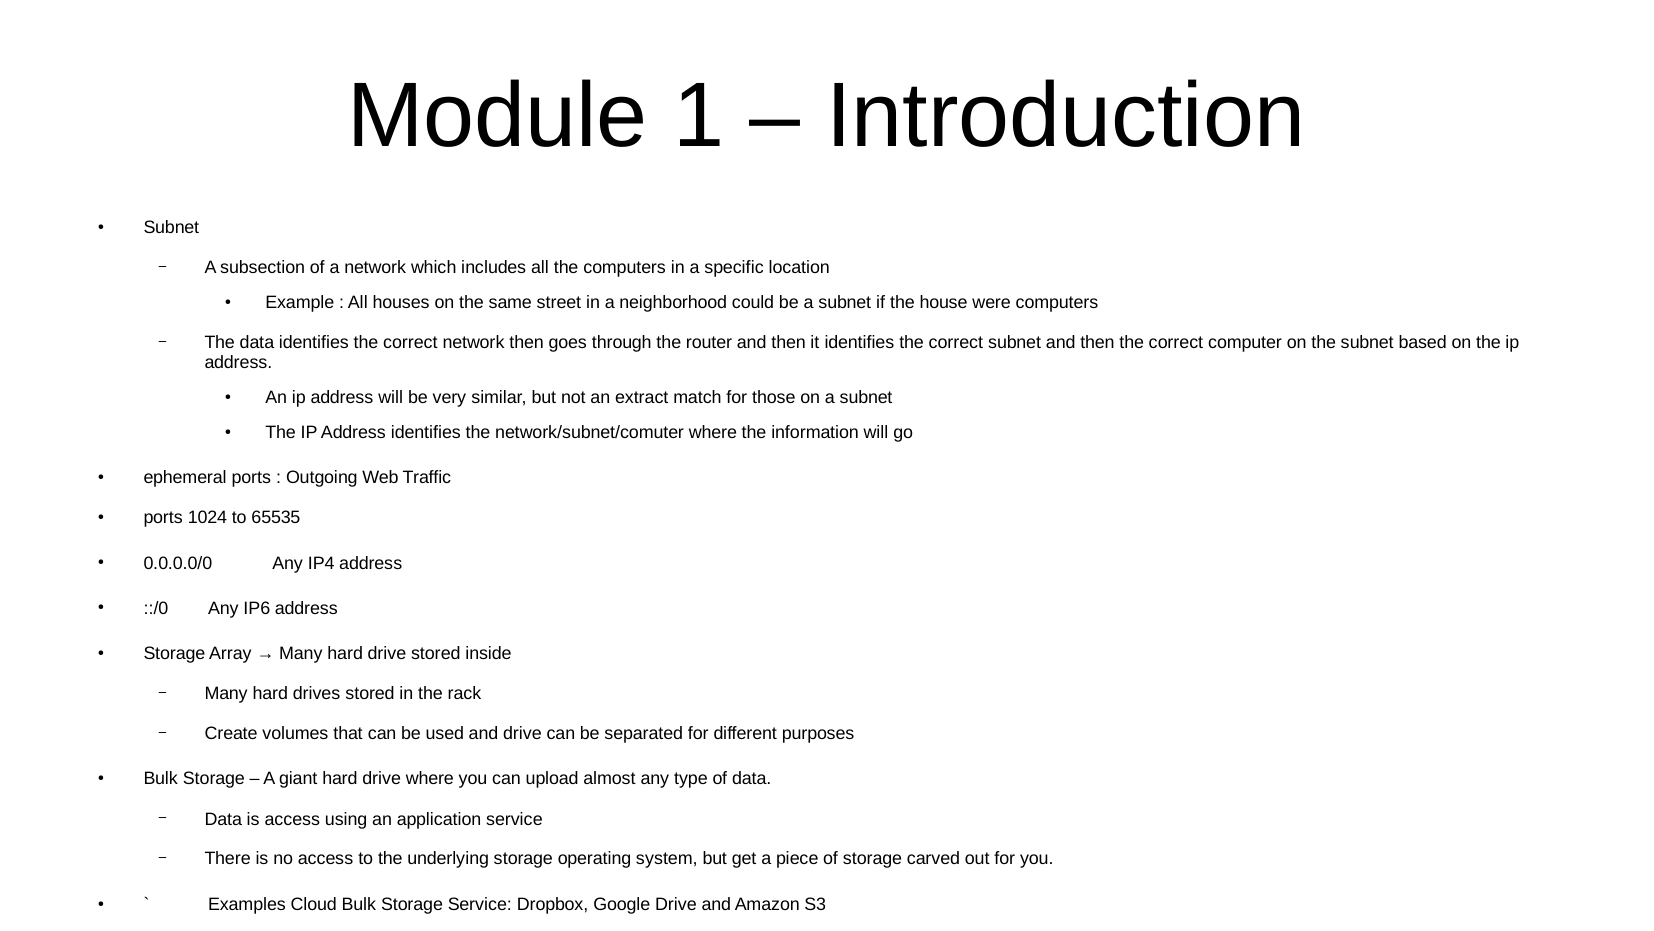

# Module 1 – Introduction
Subnet
A subsection of a network which includes all the computers in a specific location
Example : All houses on the same street in a neighborhood could be a subnet if the house were computers
The data identifies the correct network then goes through the router and then it identifies the correct subnet and then the correct computer on the subnet based on the ip address.
An ip address will be very similar, but not an extract match for those on a subnet
The IP Address identifies the network/subnet/comuter where the information will go
ephemeral ports : Outgoing Web Traffic
ports 1024 to 65535
0.0.0.0/0			Any IP4 address
::/0				Any IP6 address
Storage Array → Many hard drive stored inside
Many hard drives stored in the rack
Create volumes that can be used and drive can be separated for different purposes
Bulk Storage – A giant hard drive where you can upload almost any type of data.
Data is access using an application service
There is no access to the underlying storage operating system, but get a piece of storage carved out for you.
`							Examples Cloud Bulk Storage Service: Dropbox, Google Drive and Amazon S3